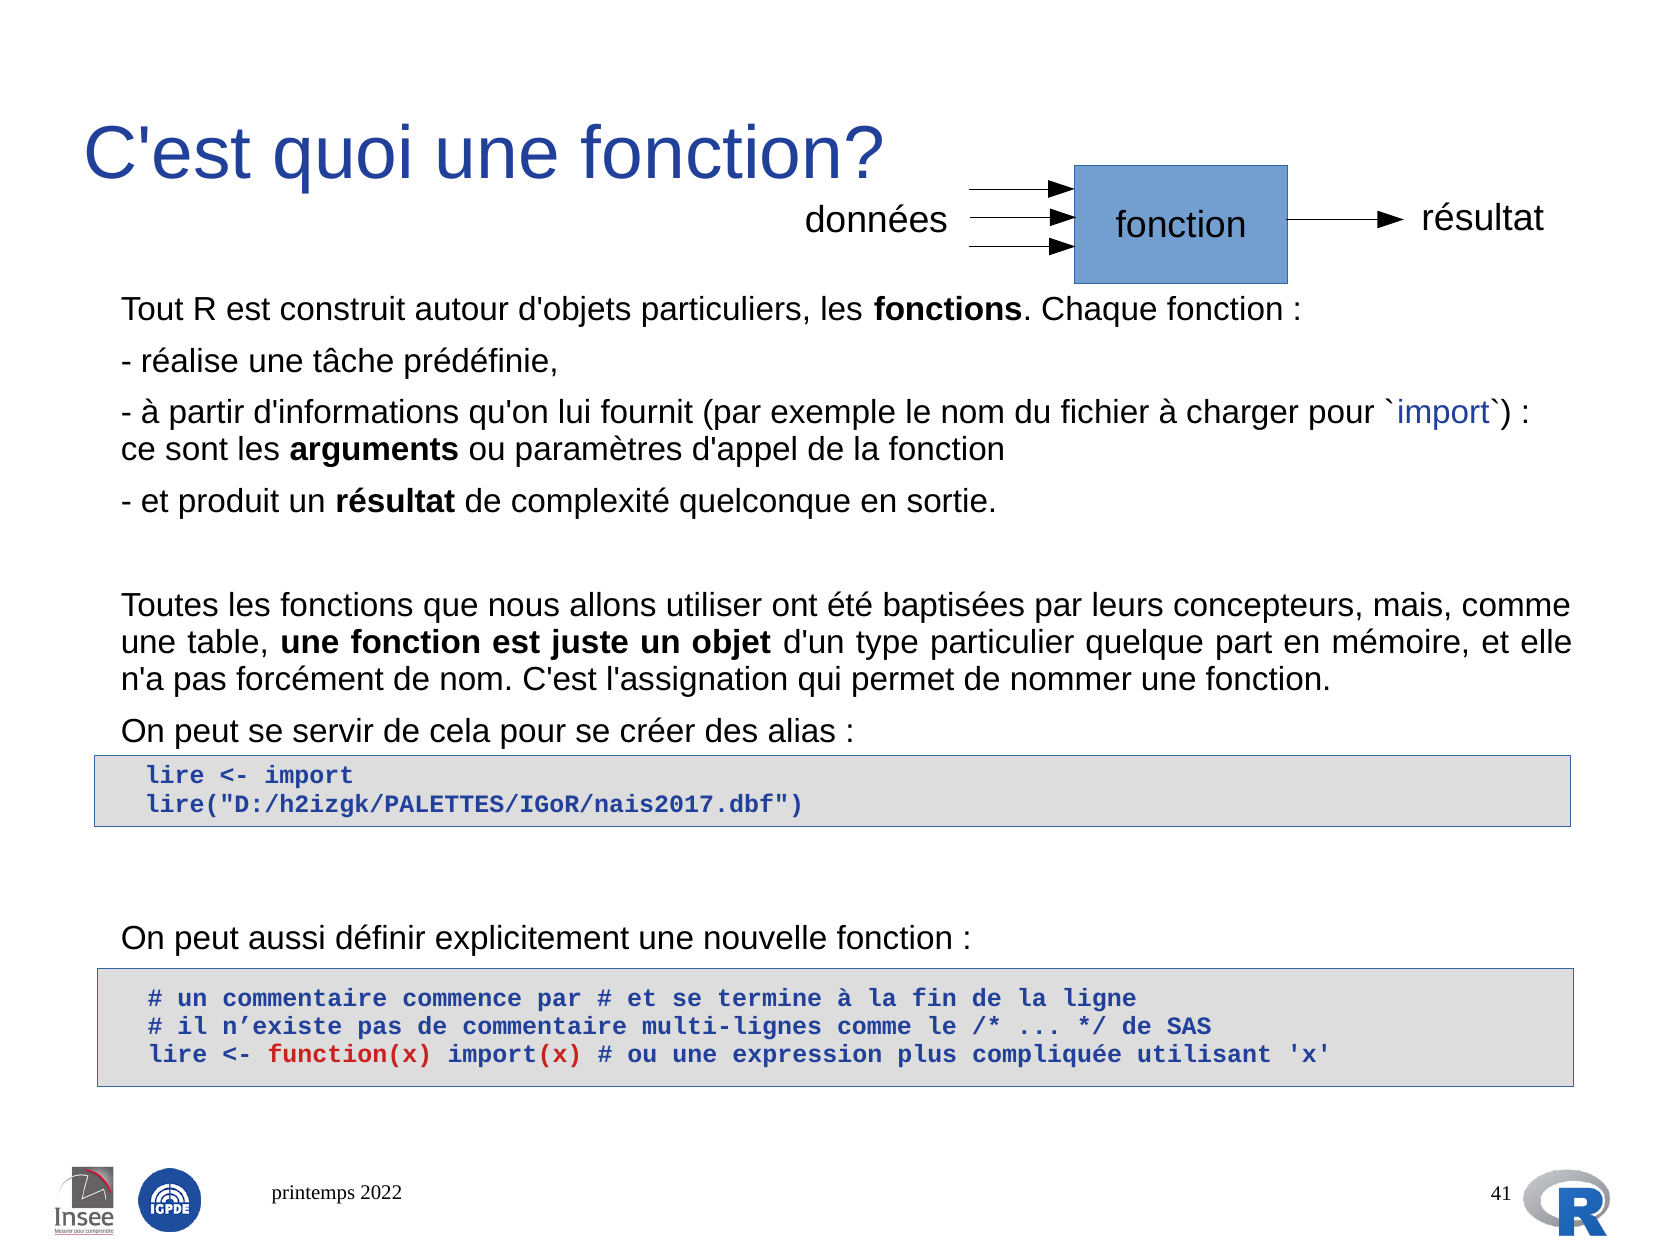

# C'est quoi une fonction?
fonction
résultat
données
Tout R est construit autour d'objets particuliers, les fonctions. Chaque fonction :
- réalise une tâche prédéfinie,
- à partir d'informations qu'on lui fournit (par exemple le nom du fichier à charger pour `import`) : ce sont les arguments ou paramètres d'appel de la fonction
- et produit un résultat de complexité quelconque en sortie.
Toutes les fonctions que nous allons utiliser ont été baptisées par leurs concepteurs, mais, comme une table, une fonction est juste un objet d'un type particulier quelque part en mémoire, et elle n'a pas forcément de nom. C'est l'assignation qui permet de nommer une fonction.
On peut se servir de cela pour se créer des alias :
On peut aussi définir explicitement une nouvelle fonction :
lire <- import
lire("D:/h2izgk/PALETTES/IGoR/nais2017.dbf")
# un commentaire commence par # et se termine à la fin de la ligne
# il n’existe pas de commentaire multi-lignes comme le /* ... */ de SAS
lire <- function(x) import(x) # ou une expression plus compliquée utilisant 'x'
printemps 2022
41